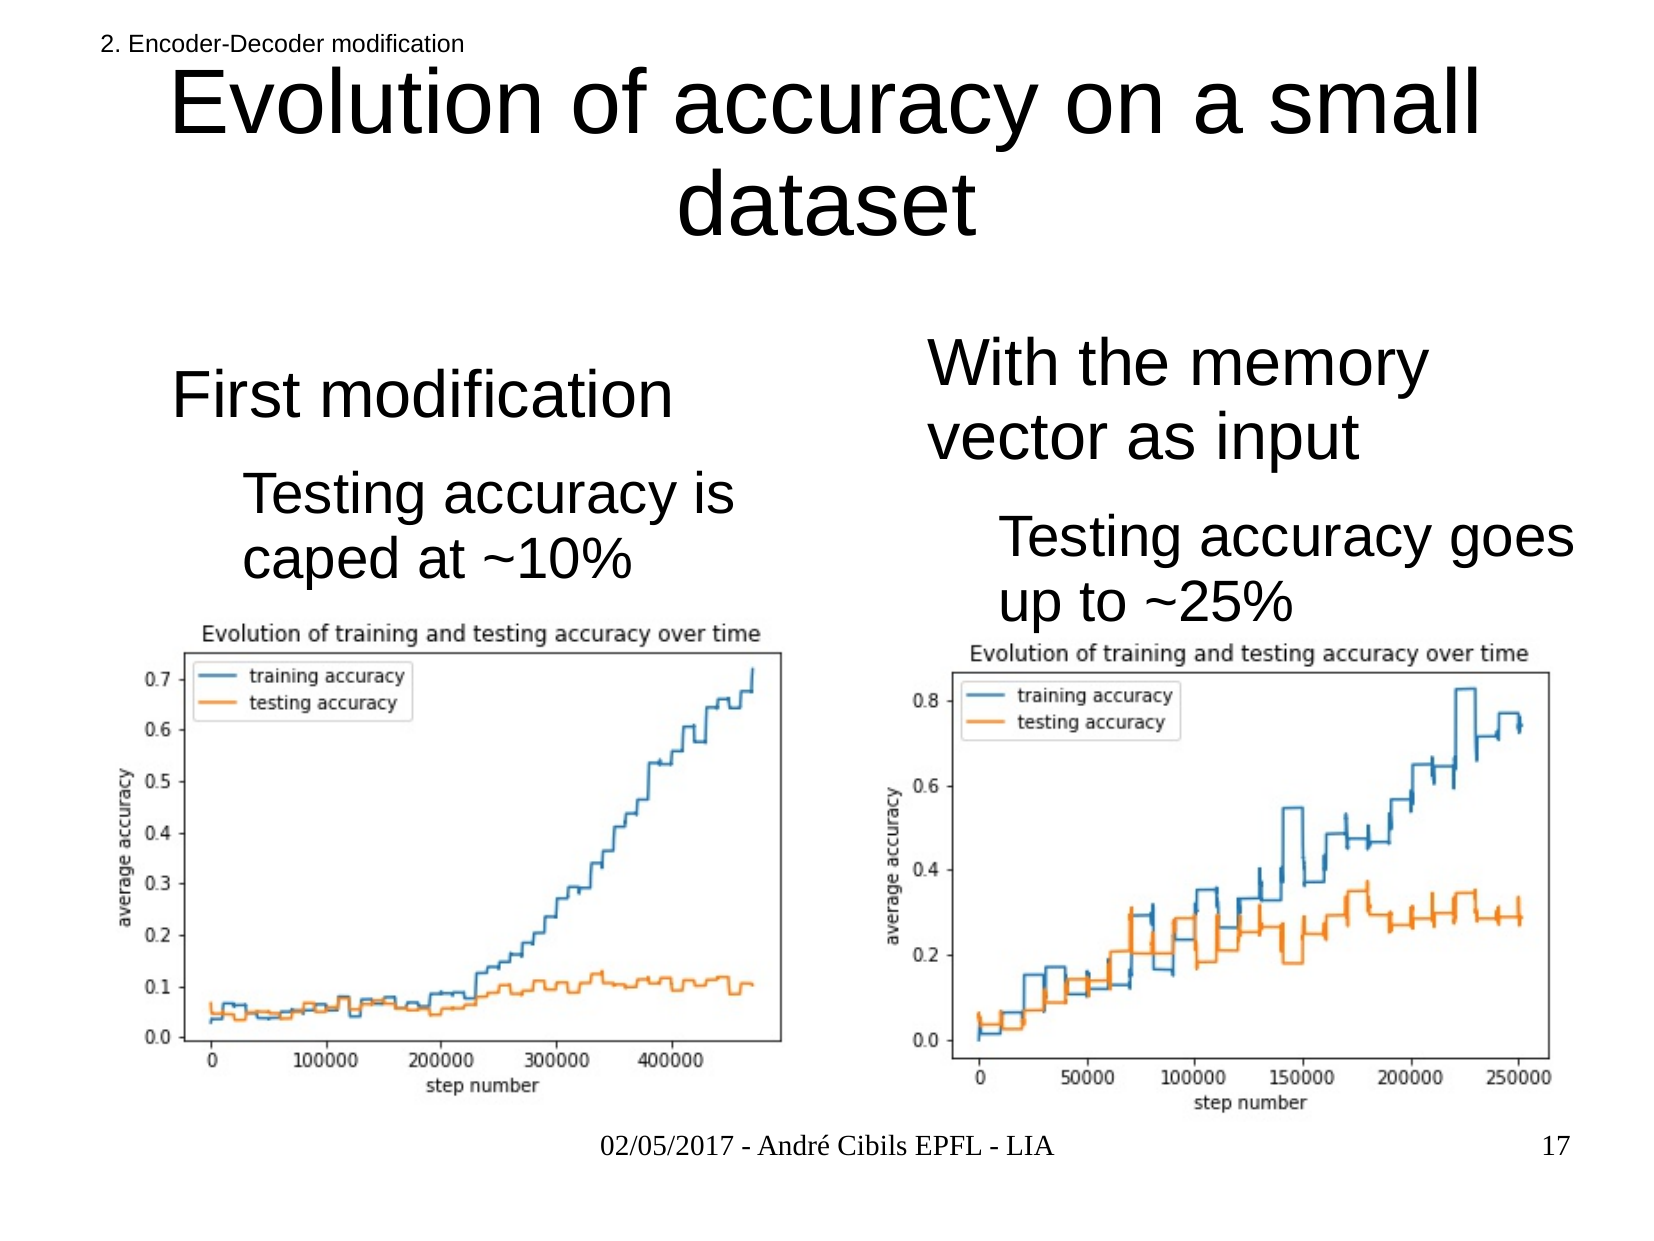

2. Encoder-Decoder modification
# Evolution of accuracy on a small dataset
With the memory vector as input
Testing accuracy goes up to ~25%
First modification
Testing accuracy is caped at ~10%
02/05/2017 - André Cibils EPFL - LIA
17